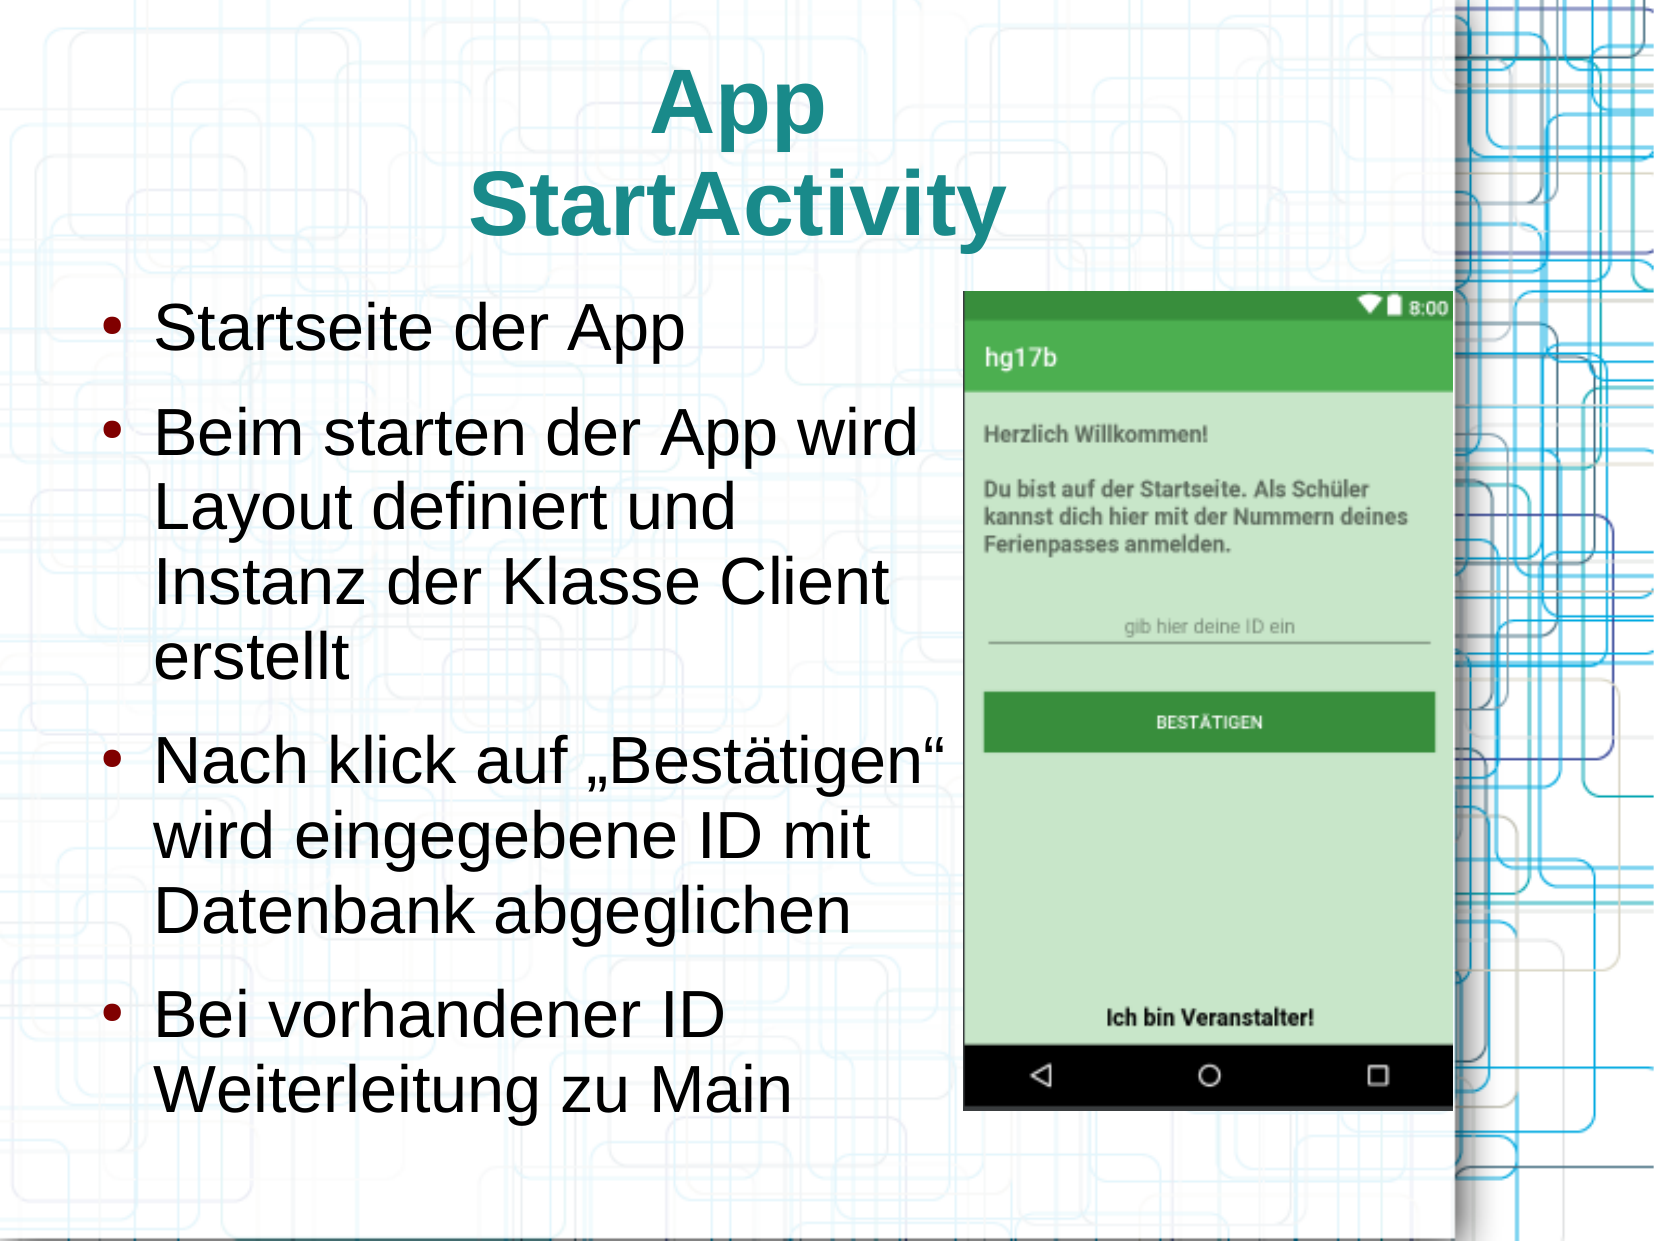

# App StartActivity
Startseite der App
Beim starten der App wird Layout definiert und Instanz der Klasse Client erstellt
Nach klick auf „Bestätigen“ wird eingegebene ID mit Datenbank abgeglichen
Bei vorhandener ID Weiterleitung zu Main